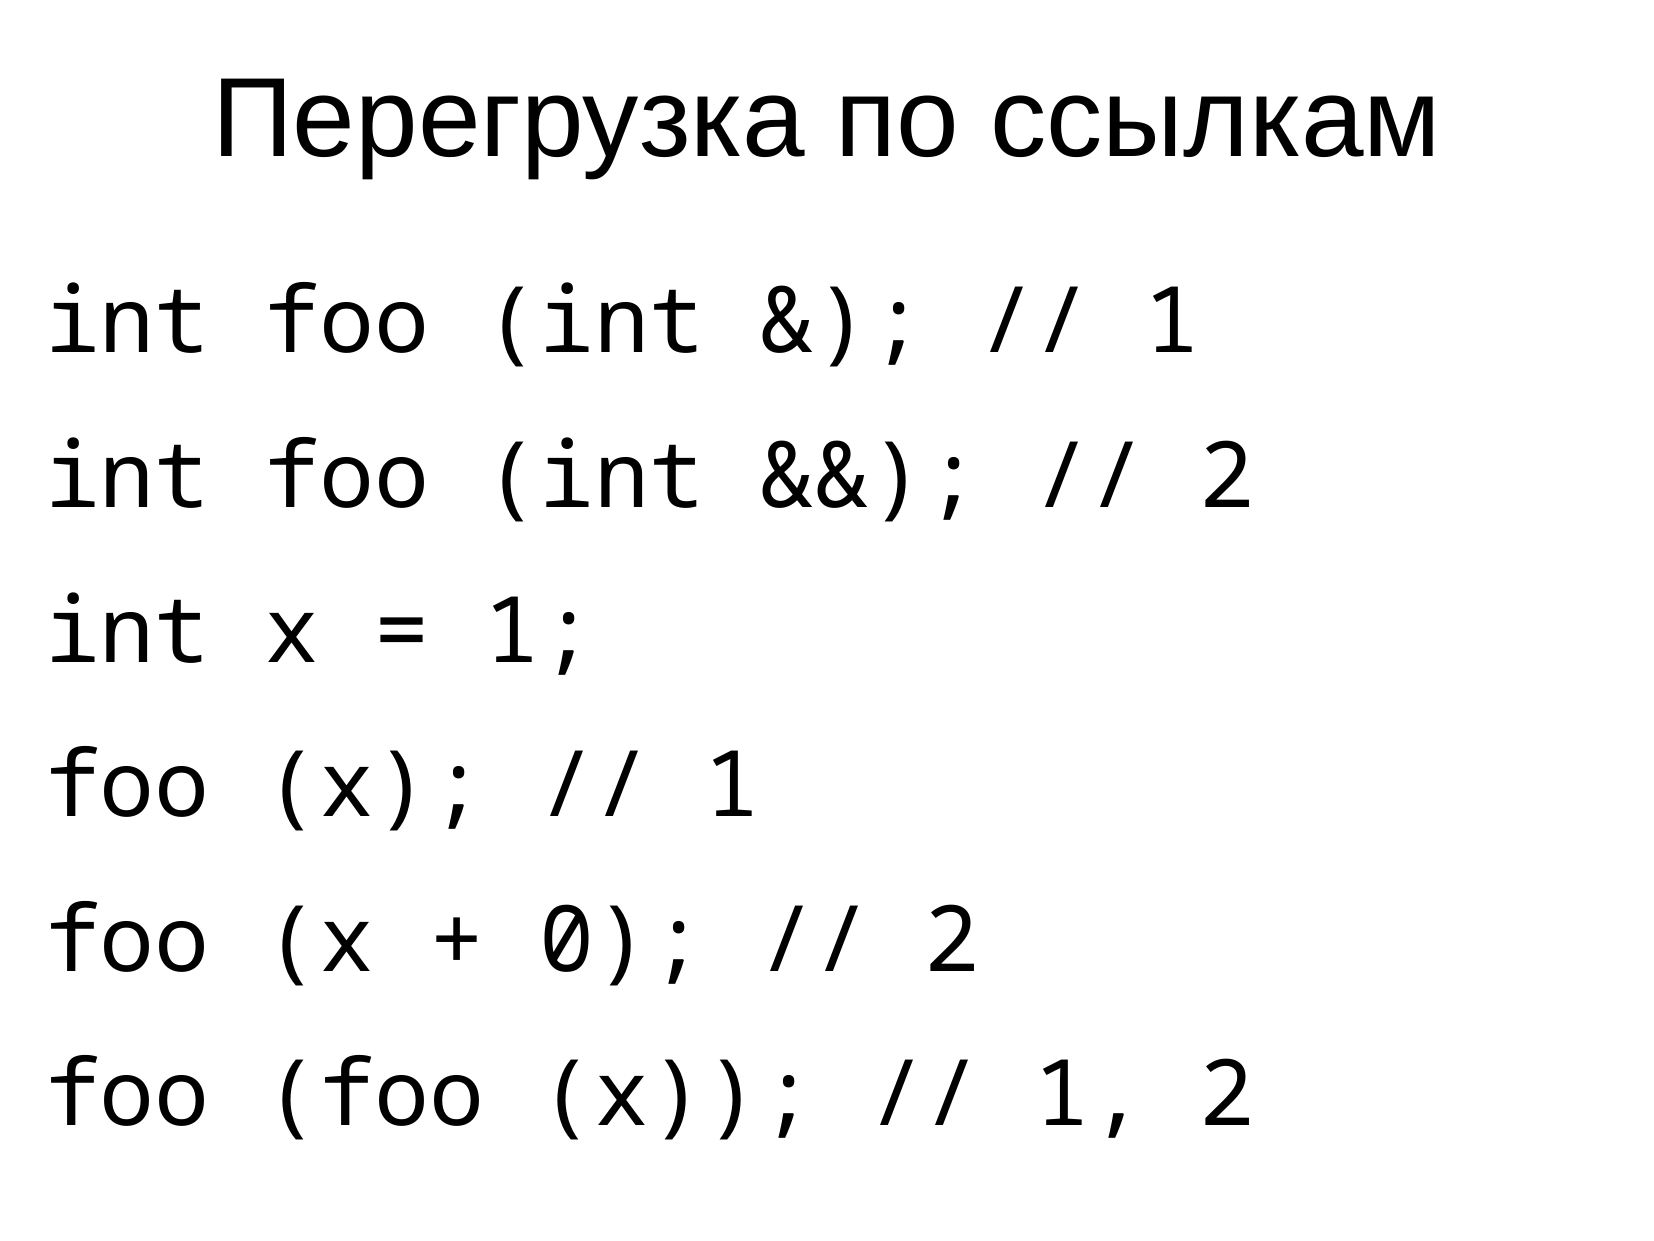

# Перегрузка по ссылкам
int foo (int &); // 1
int foo (int &&); // 2
int x = 1;
foo (x); // 1
foo (x + 0); // 2
foo (foo (x)); // 1, 2